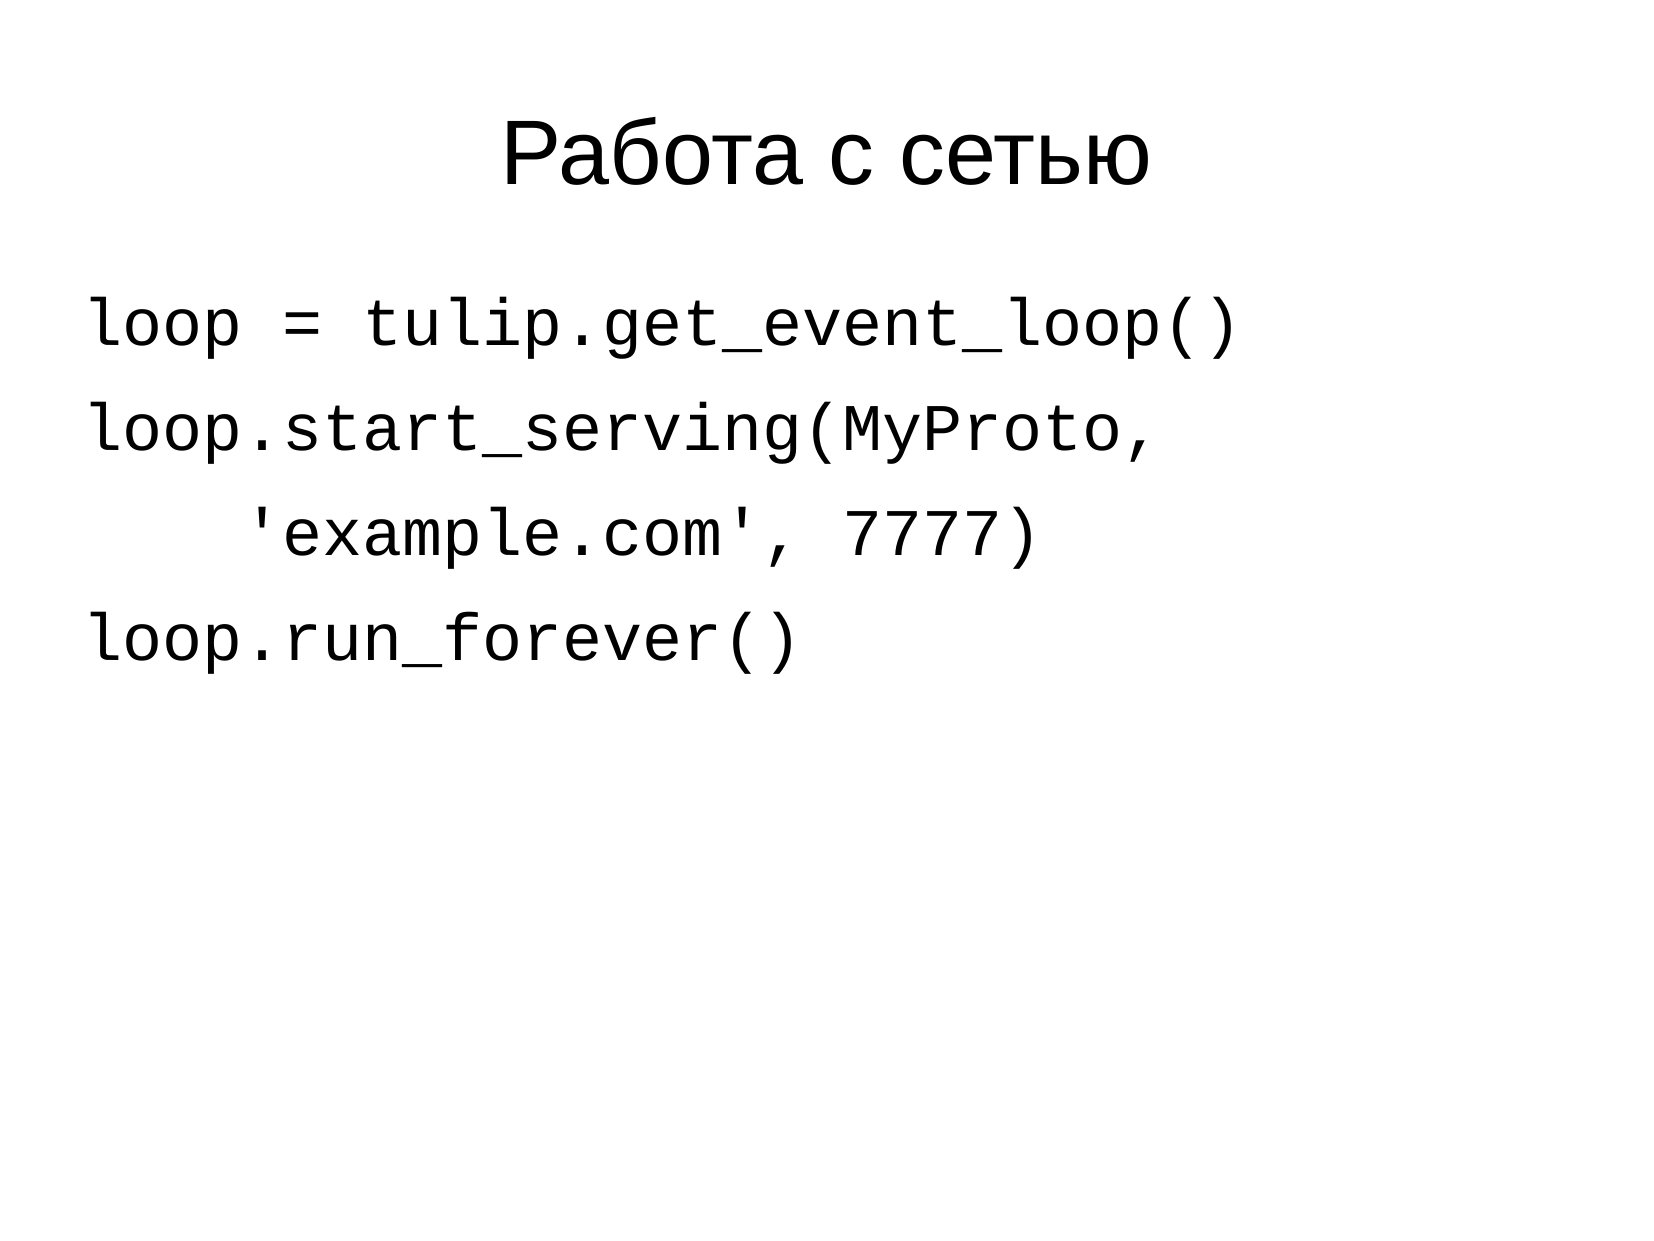

# Работа с сетью
loop = tulip.get_event_loop()
loop.start_serving(MyProto,
 'example.com', 7777)
loop.run_forever()